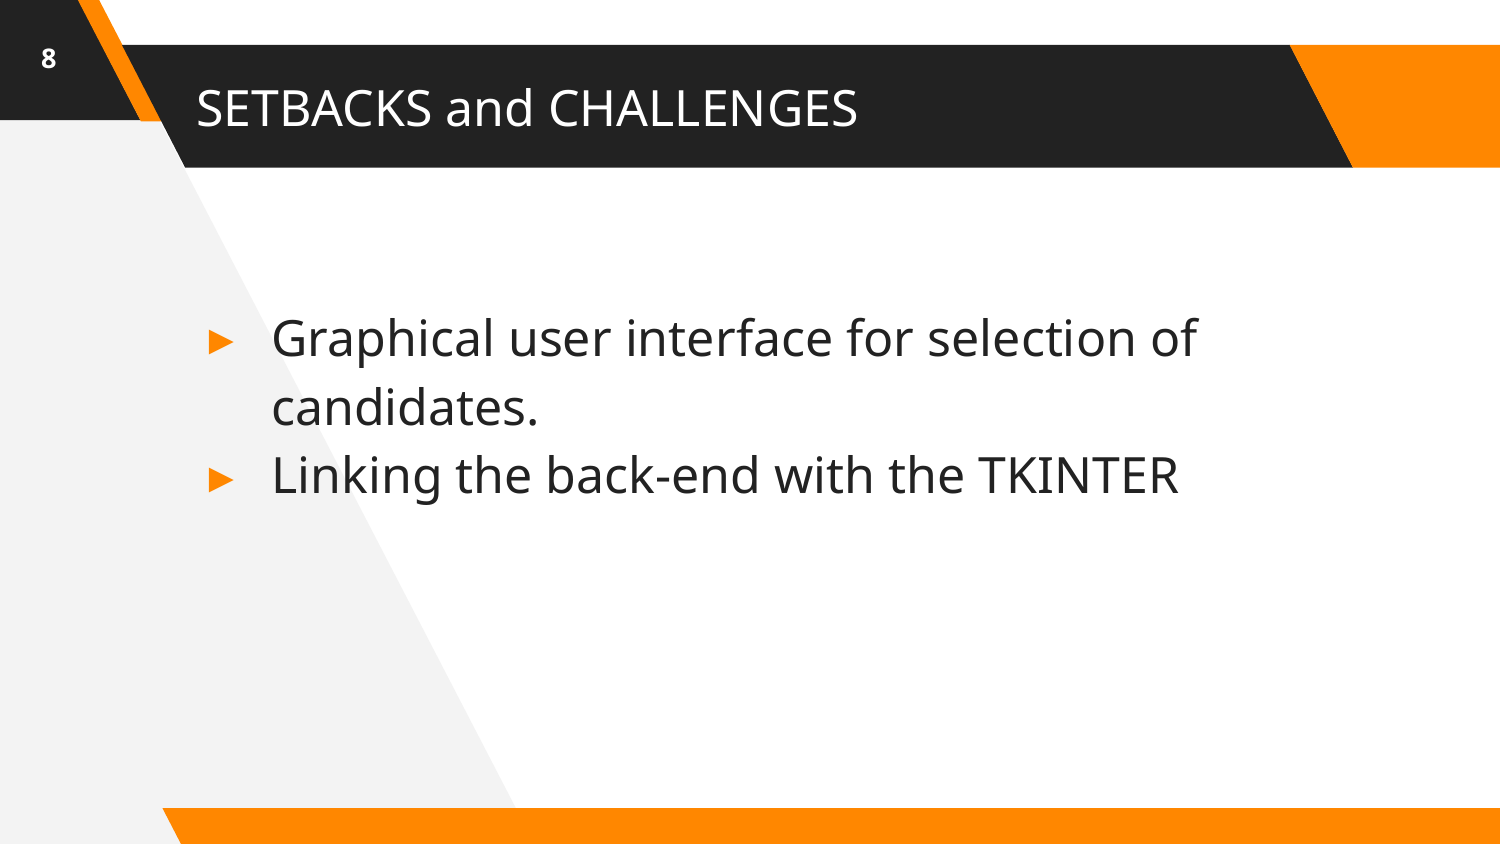

# SETBACKS and CHALLENGES
Graphical user interface for selection of candidates.
Linking the back-end with the TKINTER